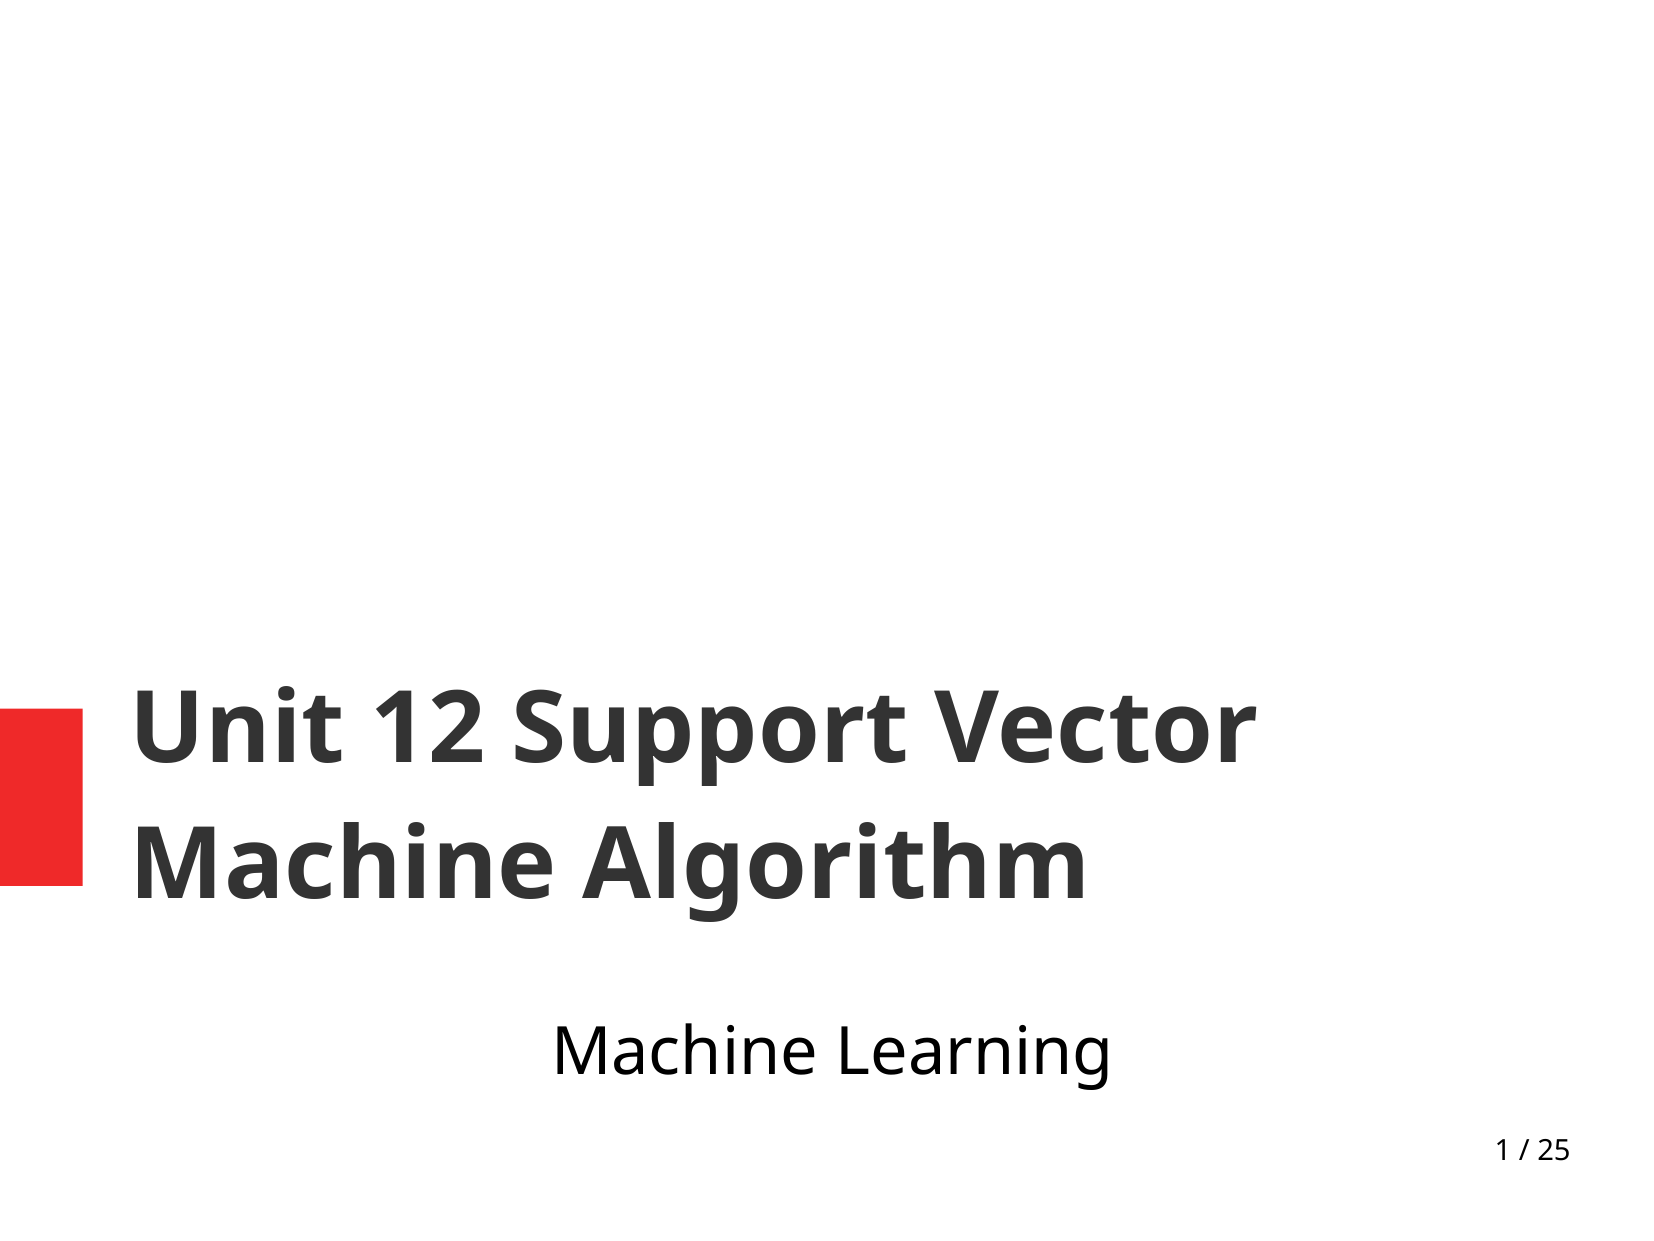

# Unit 12 Support Vector Machine Algorithm
Machine Learning
1